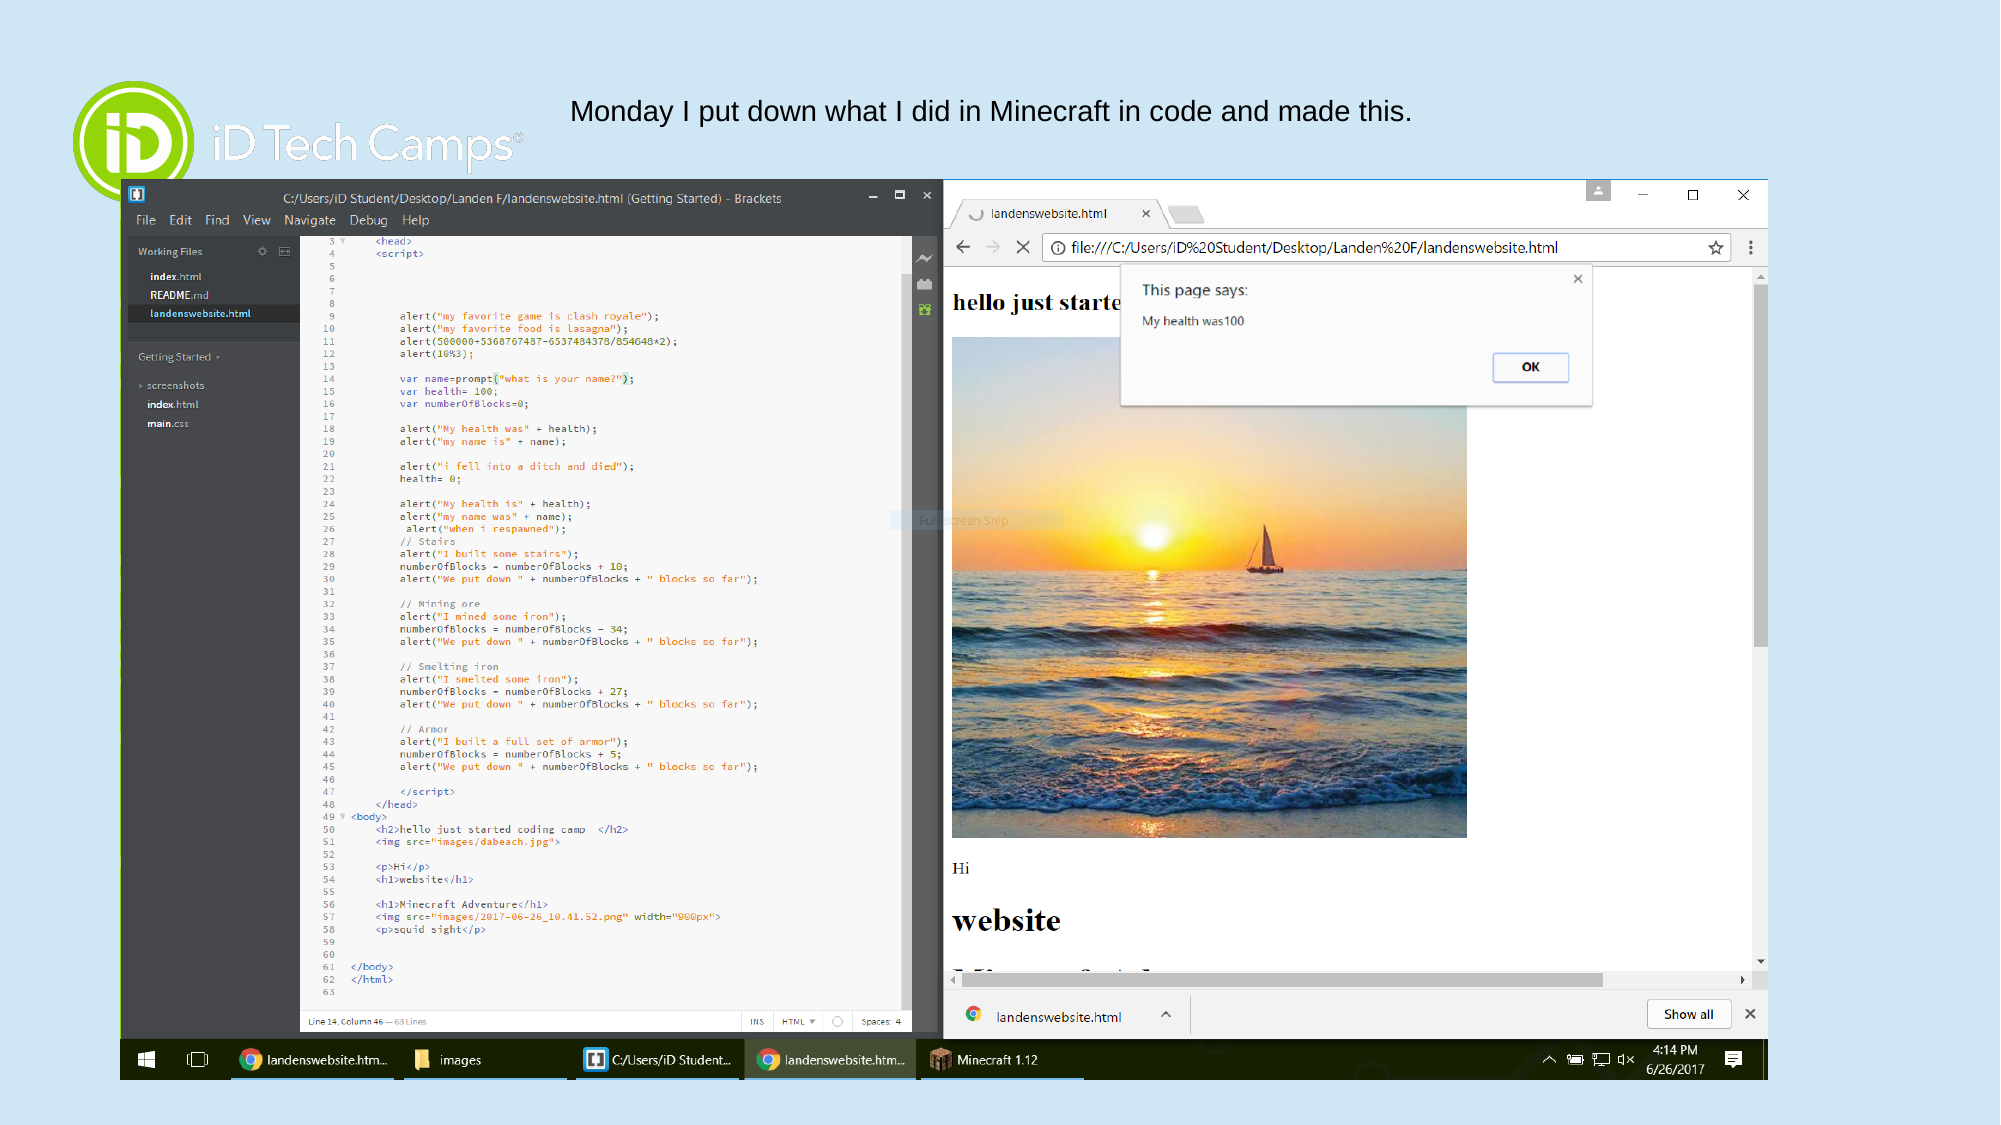

# Monday I put down what I did in Minecraft in code and made this.
Type Course Name Here
Type Dates Here (ex: June 22nd – June 27th)